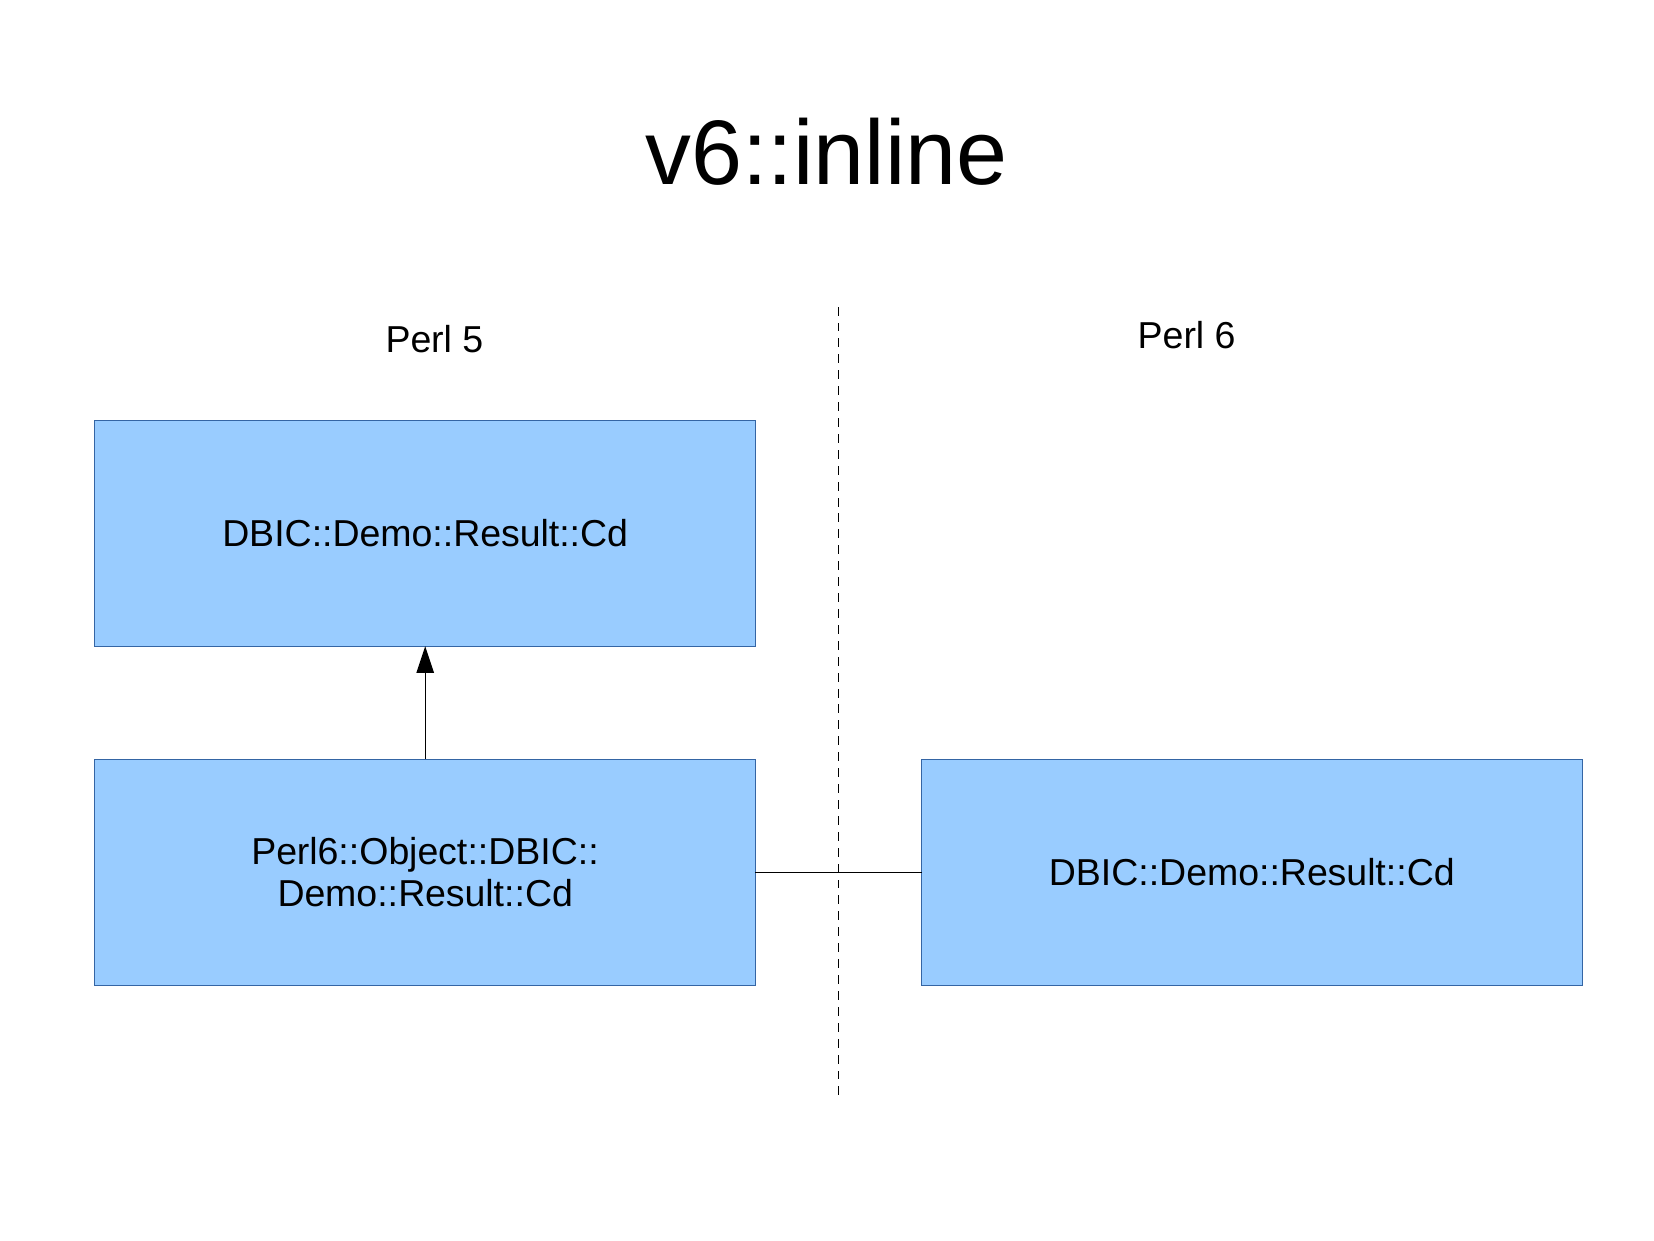

# v6::inline
Perl 6
Perl 5
DBIC::Demo::Result::Cd
Perl6::Object::DBIC::
Demo::Result::Cd
DBIC::Demo::Result::Cd